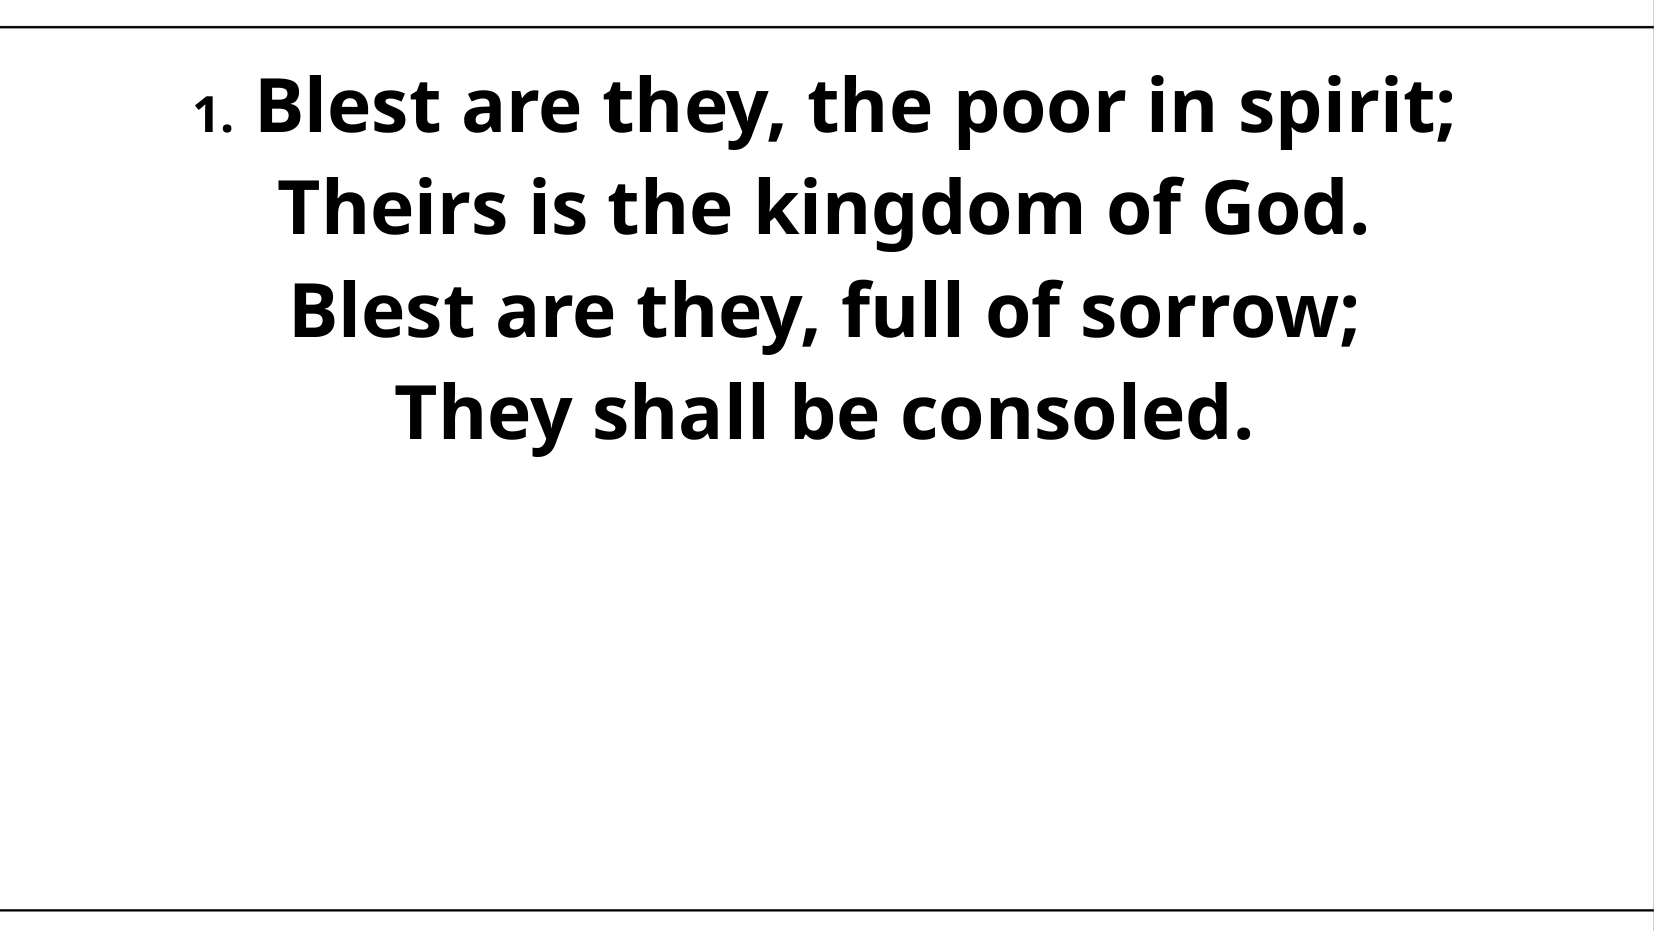

1. Blest are they, the poor in spirit;
Theirs is the kingdom of God.
Blest are they, full of sorrow;
They shall be consoled.